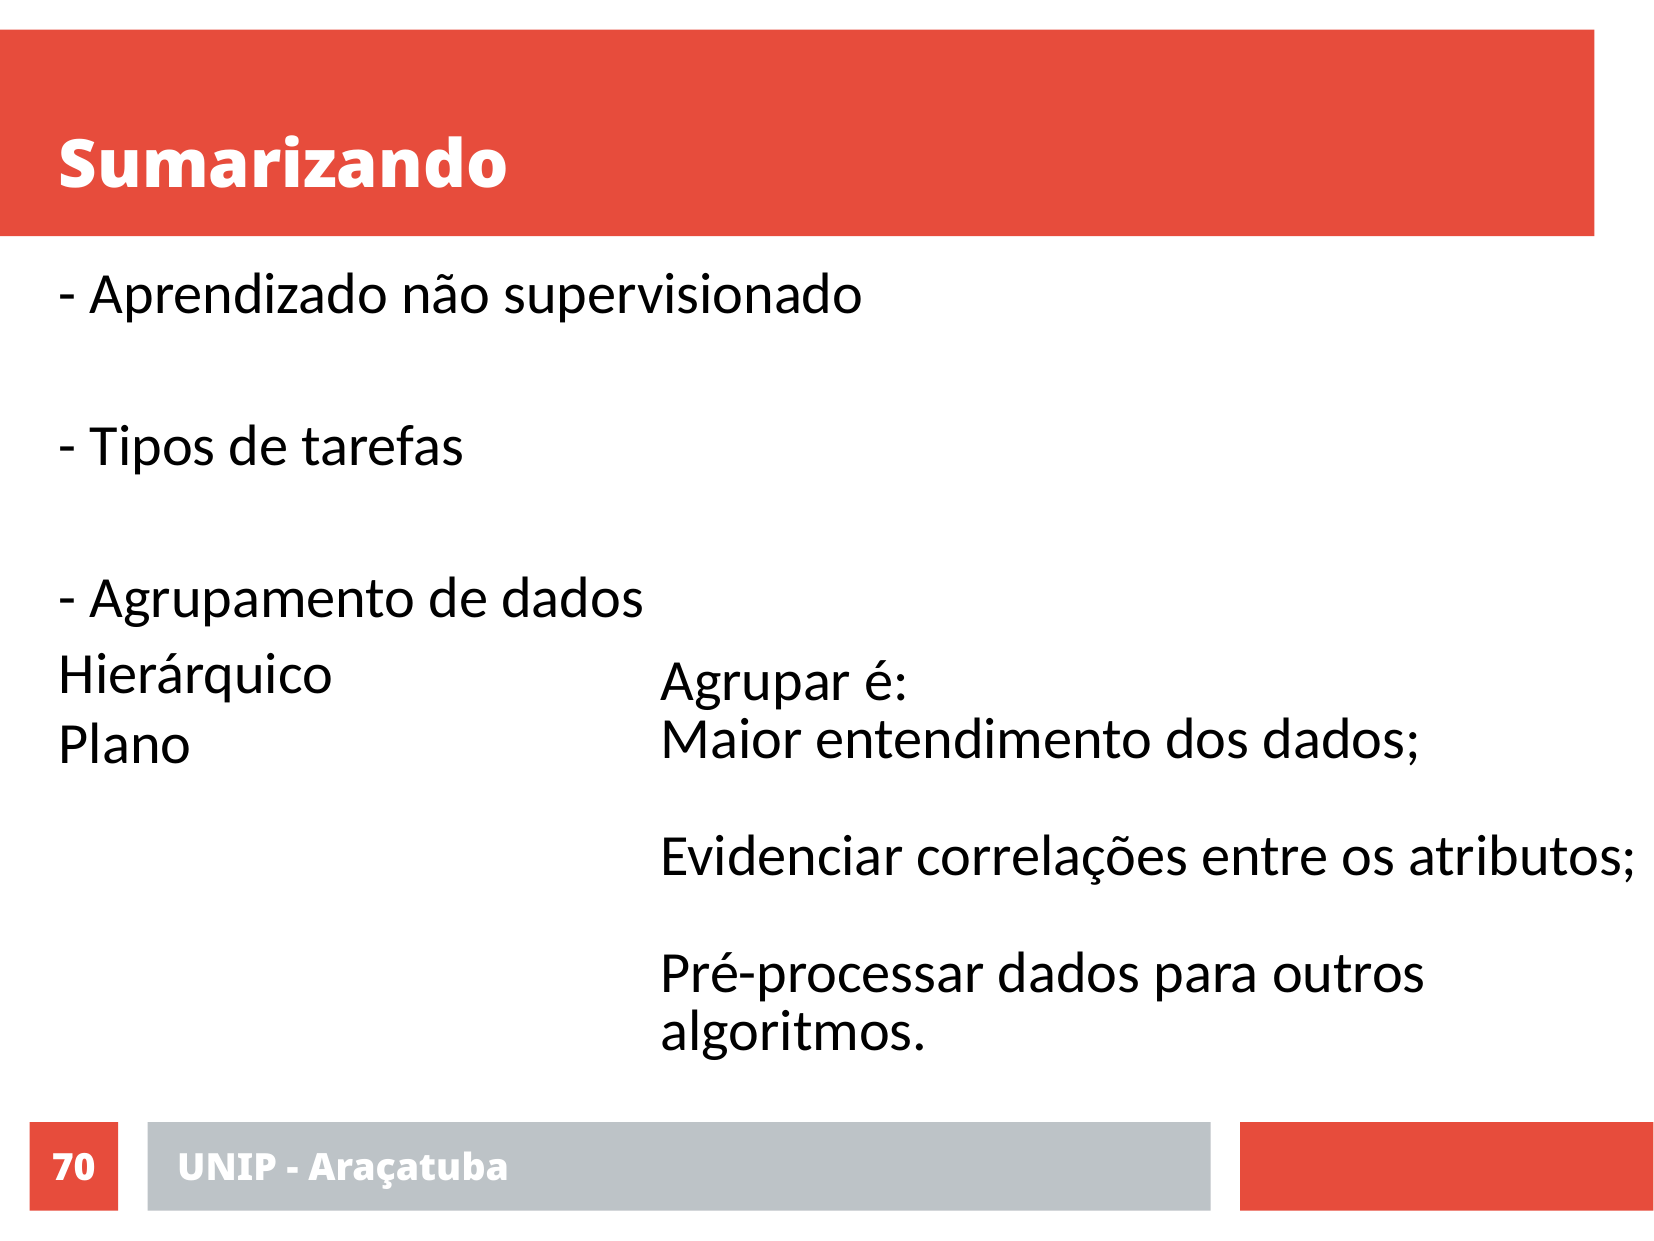

# Sumarizando
- Aprendizado não supervisionado
- Tipos de tarefas
- Agrupamento de dados
Hierárquico
Plano
Agrupar é:
Maior entendimento dos dados;
Evidenciar correlações entre os atributos;
Pré-processar dados para outros algoritmos.
70
UNIP - Araçatuba